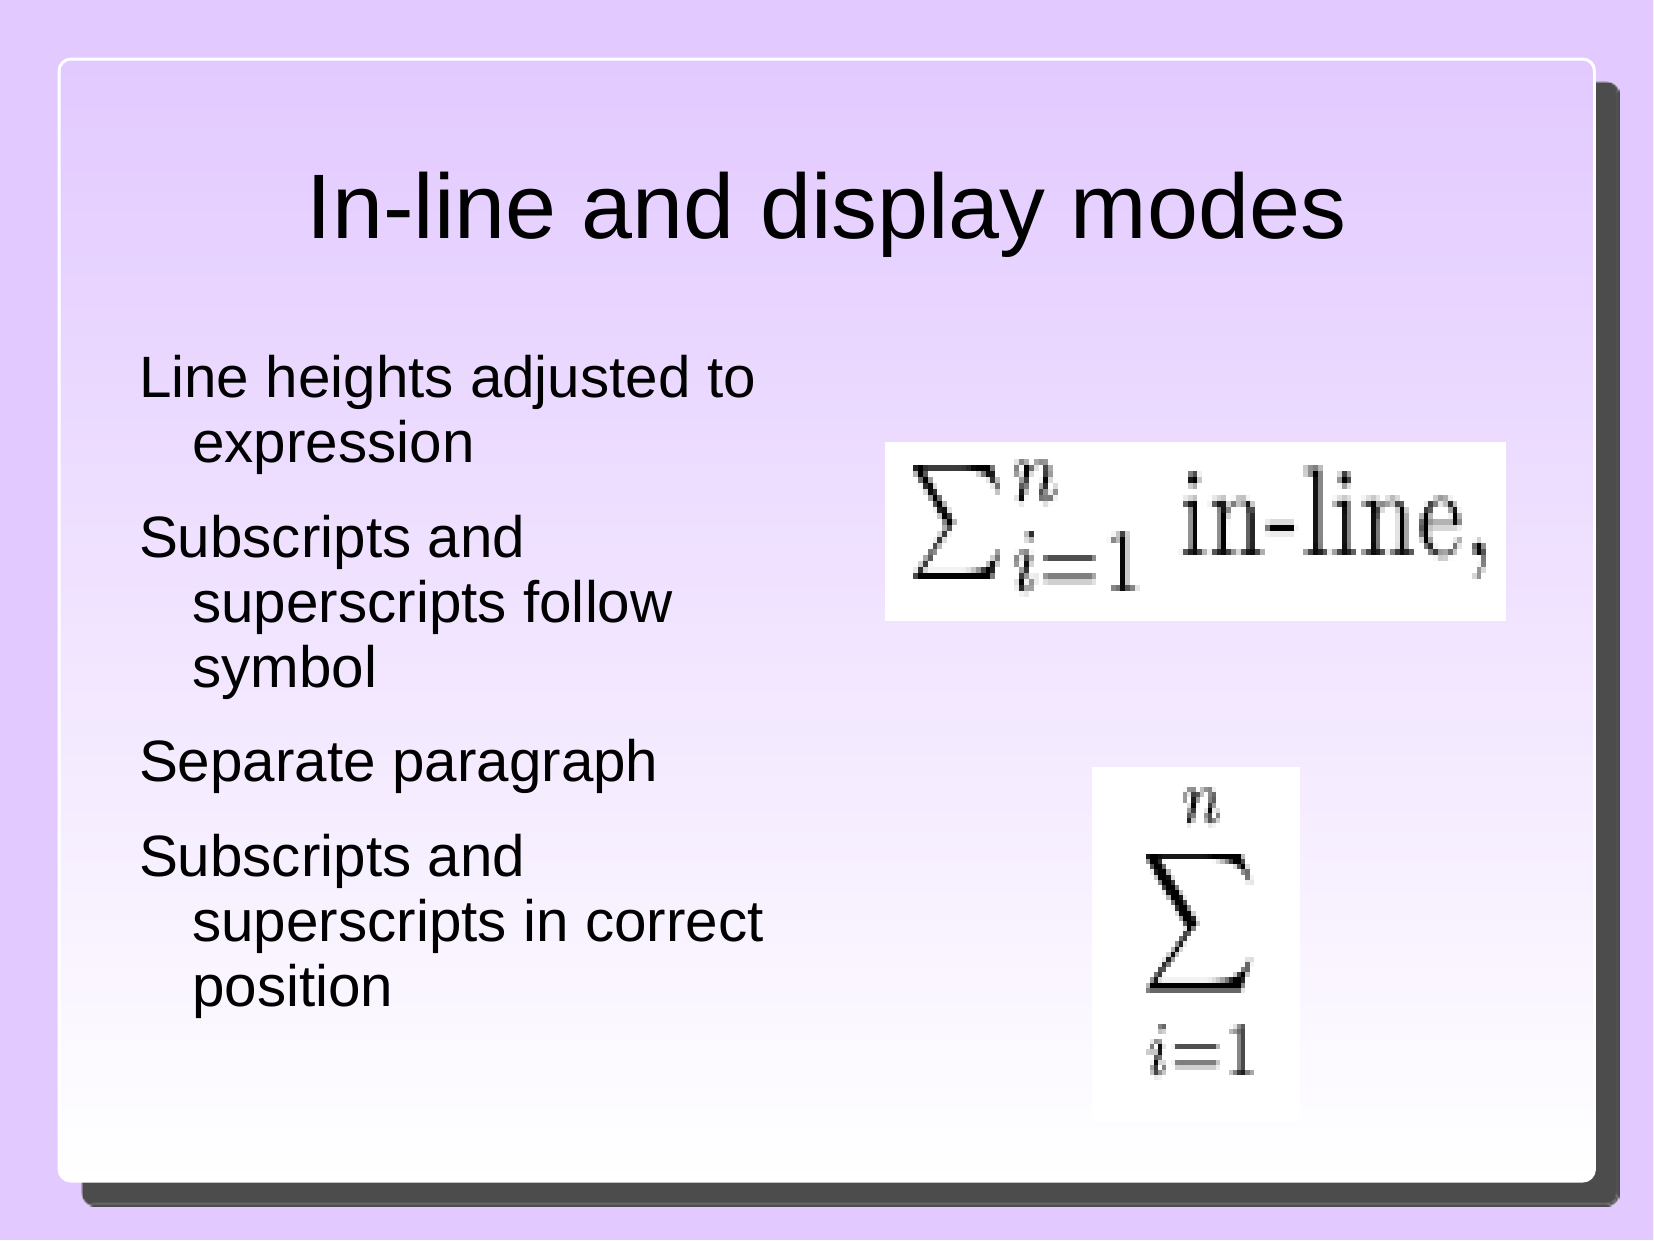

# In-line and display modes
Line heights adjusted to expression
Subscripts and superscripts follow symbol
Separate paragraph
Subscripts and superscripts in correct position